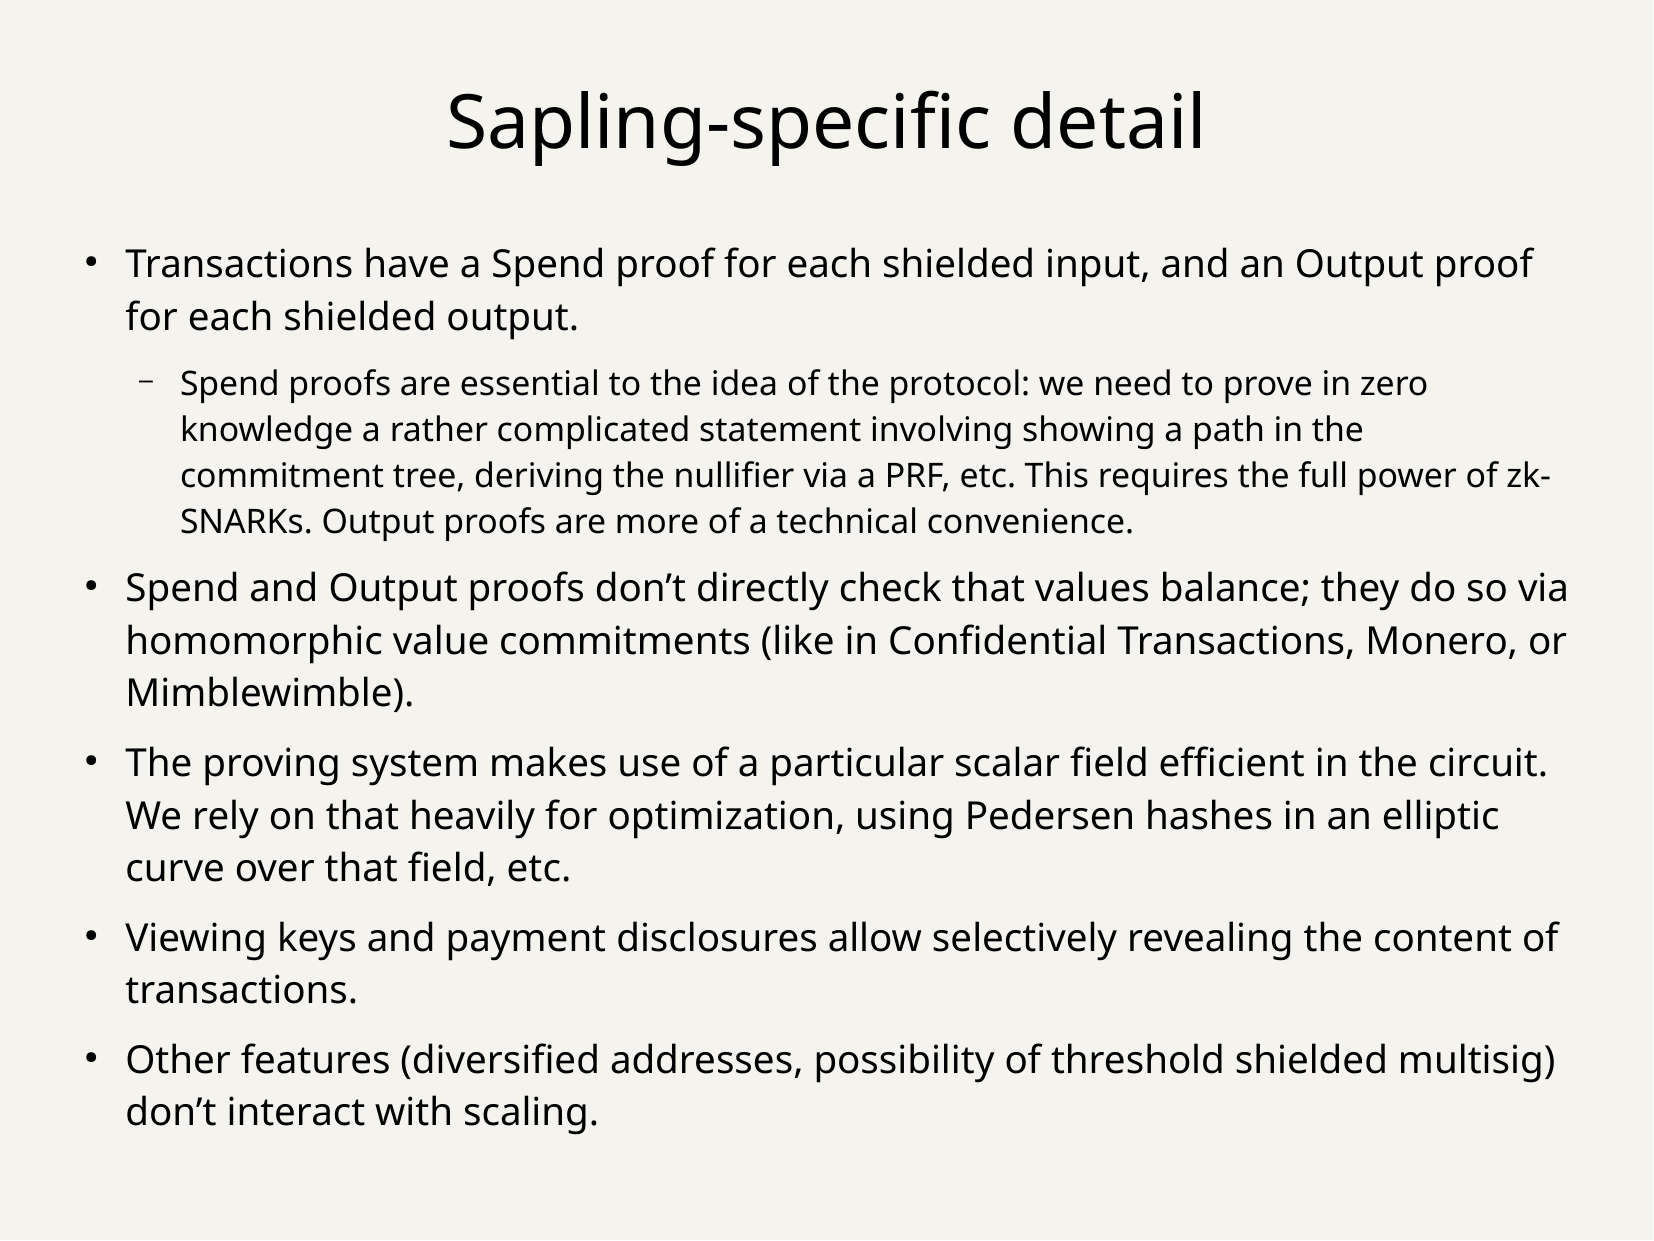

# Sapling-specific detail
Transactions have a Spend proof for each shielded input, and an Output proof for each shielded output.
Spend proofs are essential to the idea of the protocol: we need to prove in zero knowledge a rather complicated statement involving showing a path in the commitment tree, deriving the nullifier via a PRF, etc. This requires the full power of zk-SNARKs. Output proofs are more of a technical convenience.
Spend and Output proofs don’t directly check that values balance; they do so via homomorphic value commitments (like in Confidential Transactions, Monero, or Mimblewimble).
The proving system makes use of a particular scalar field efficient in the circuit. We rely on that heavily for optimization, using Pedersen hashes in an elliptic curve over that field, etc.
Viewing keys and payment disclosures allow selectively revealing the content of transactions.
Other features (diversified addresses, possibility of threshold shielded multisig) don’t interact with scaling.